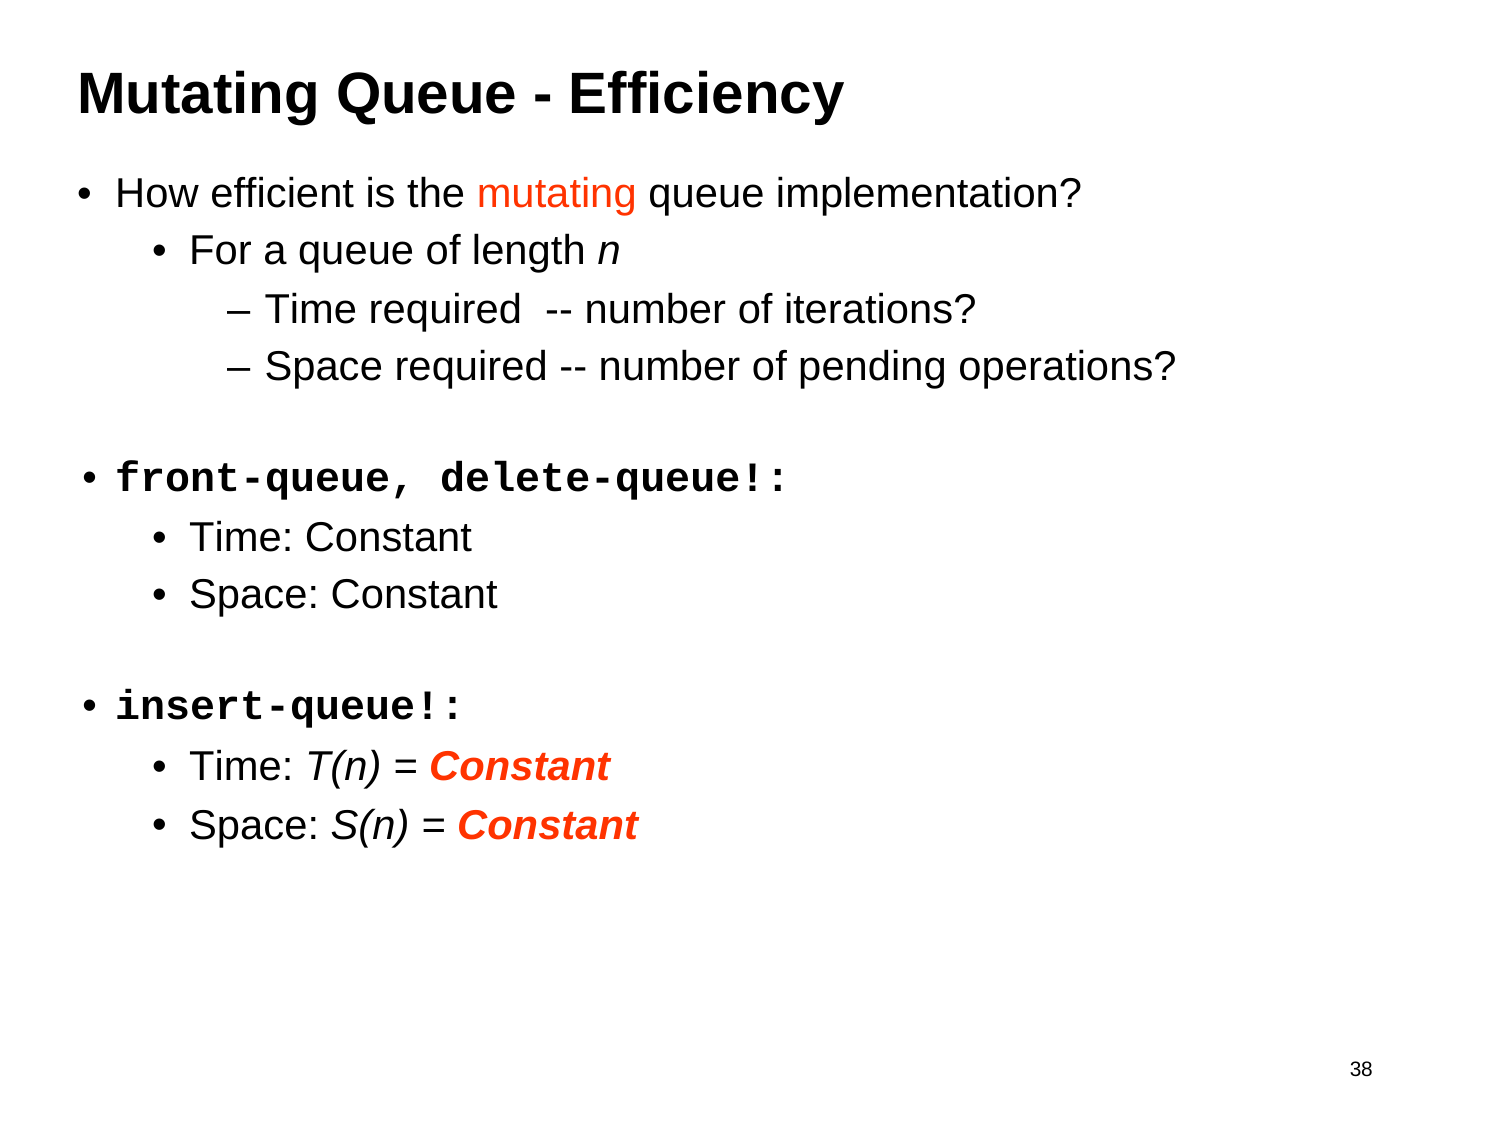

# Mutating Queue - Efficiency
How efficient is the mutating queue implementation?
For a queue of length n
Time required -- number of iterations?
Space required -- number of pending operations?
front-queue, delete-queue!:
Time: Constant
Space: Constant
insert-queue!:
Time: T(n) = Constant
Space: S(n) = Constant
38